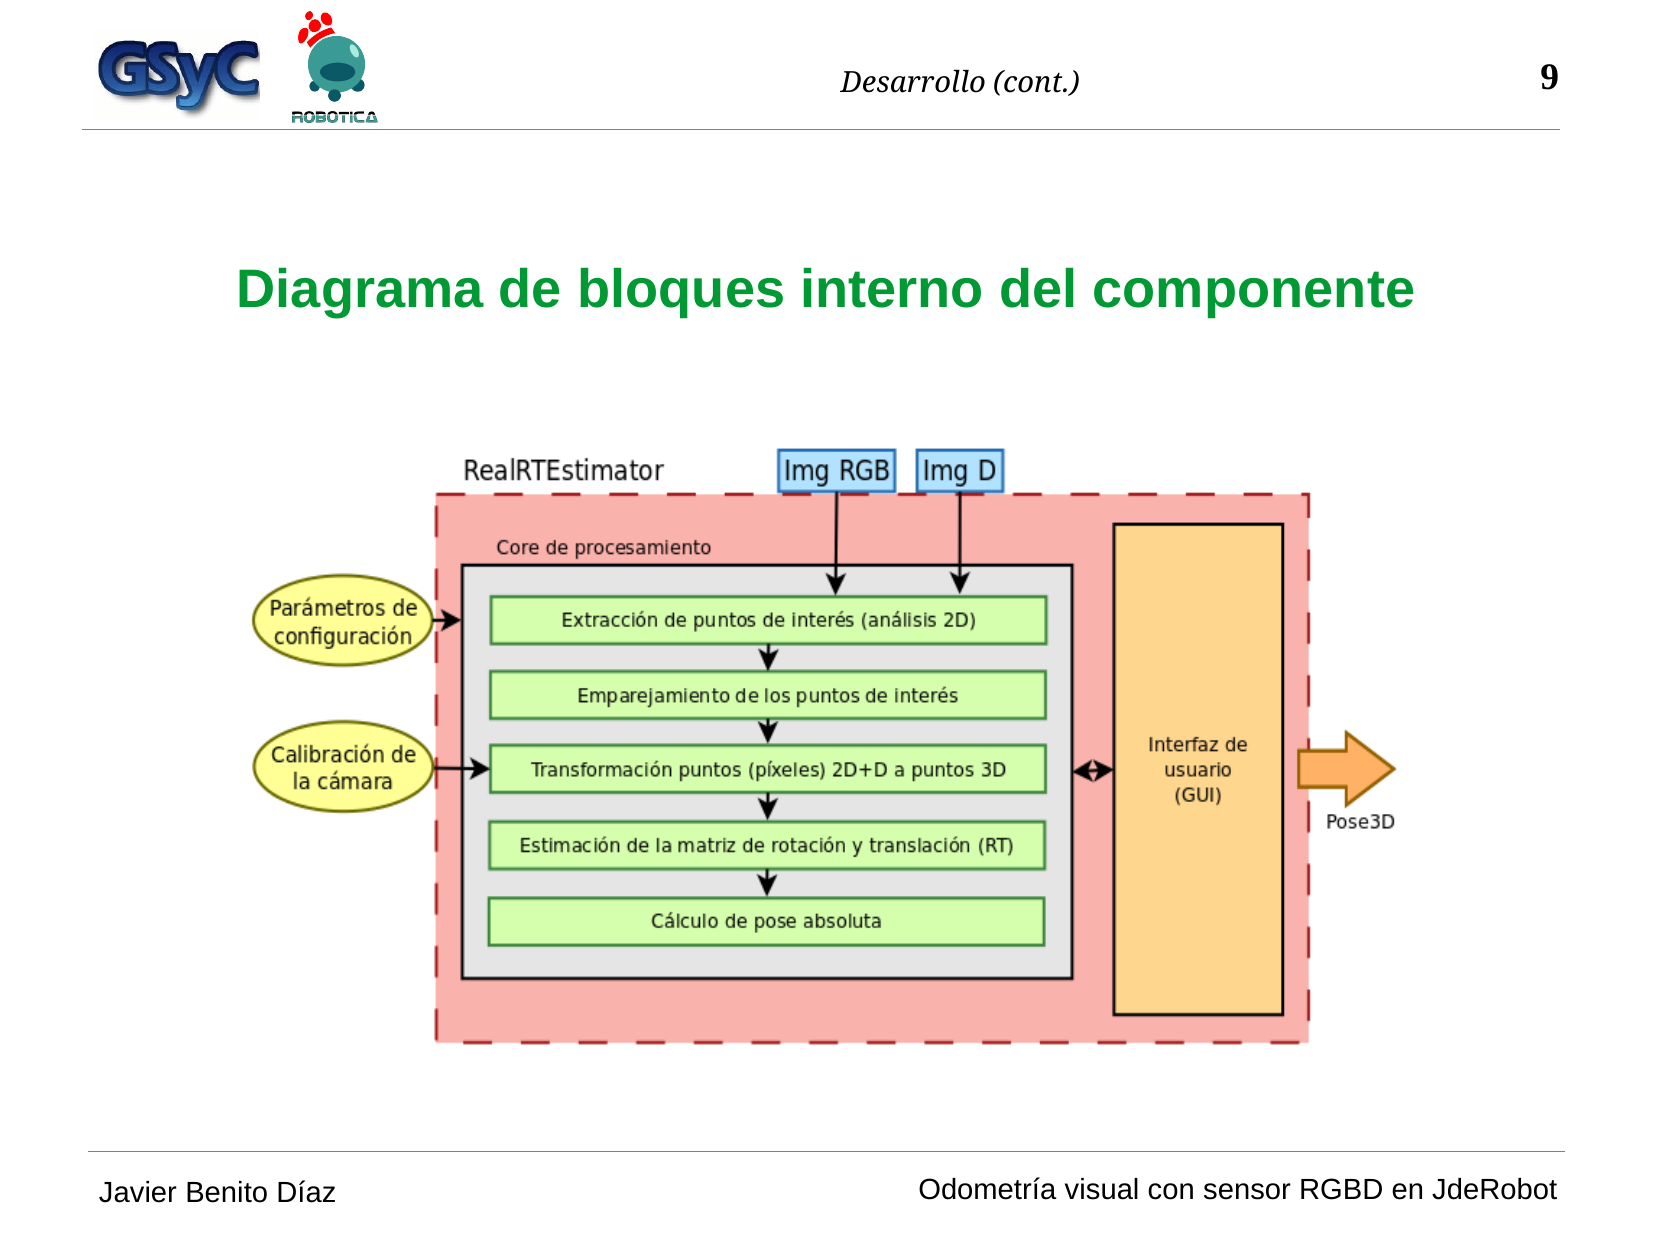

9
Desarrollo (cont.)
# Diagrama de bloques interno del componente